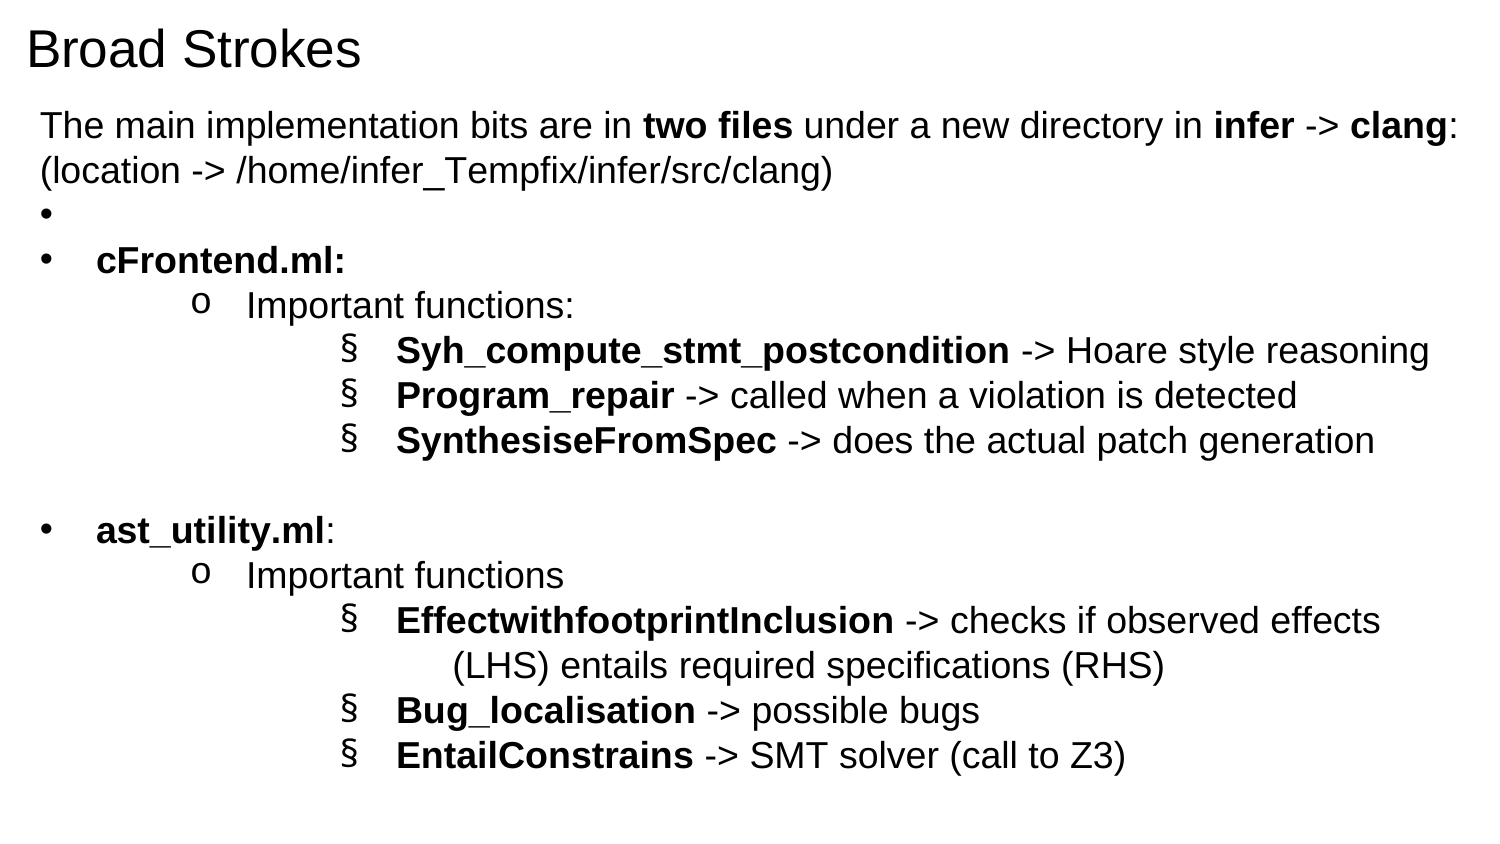

# Broad Strokes
The main implementation bits are in two files under a new directory in infer -> clang: (location -> /home/infer_Tempfix/infer/src/clang)
cFrontend.ml:
Important functions:
Syh_compute_stmt_postcondition -> Hoare style reasoning
Program_repair -> called when a violation is detected
SynthesiseFromSpec -> does the actual patch generation
ast_utility.ml:
Important functions
EffectwithfootprintInclusion -> checks if observed effects (LHS) entails required specifications (RHS)
Bug_localisation -> possible bugs
EntailConstrains -> SMT solver (call to Z3)